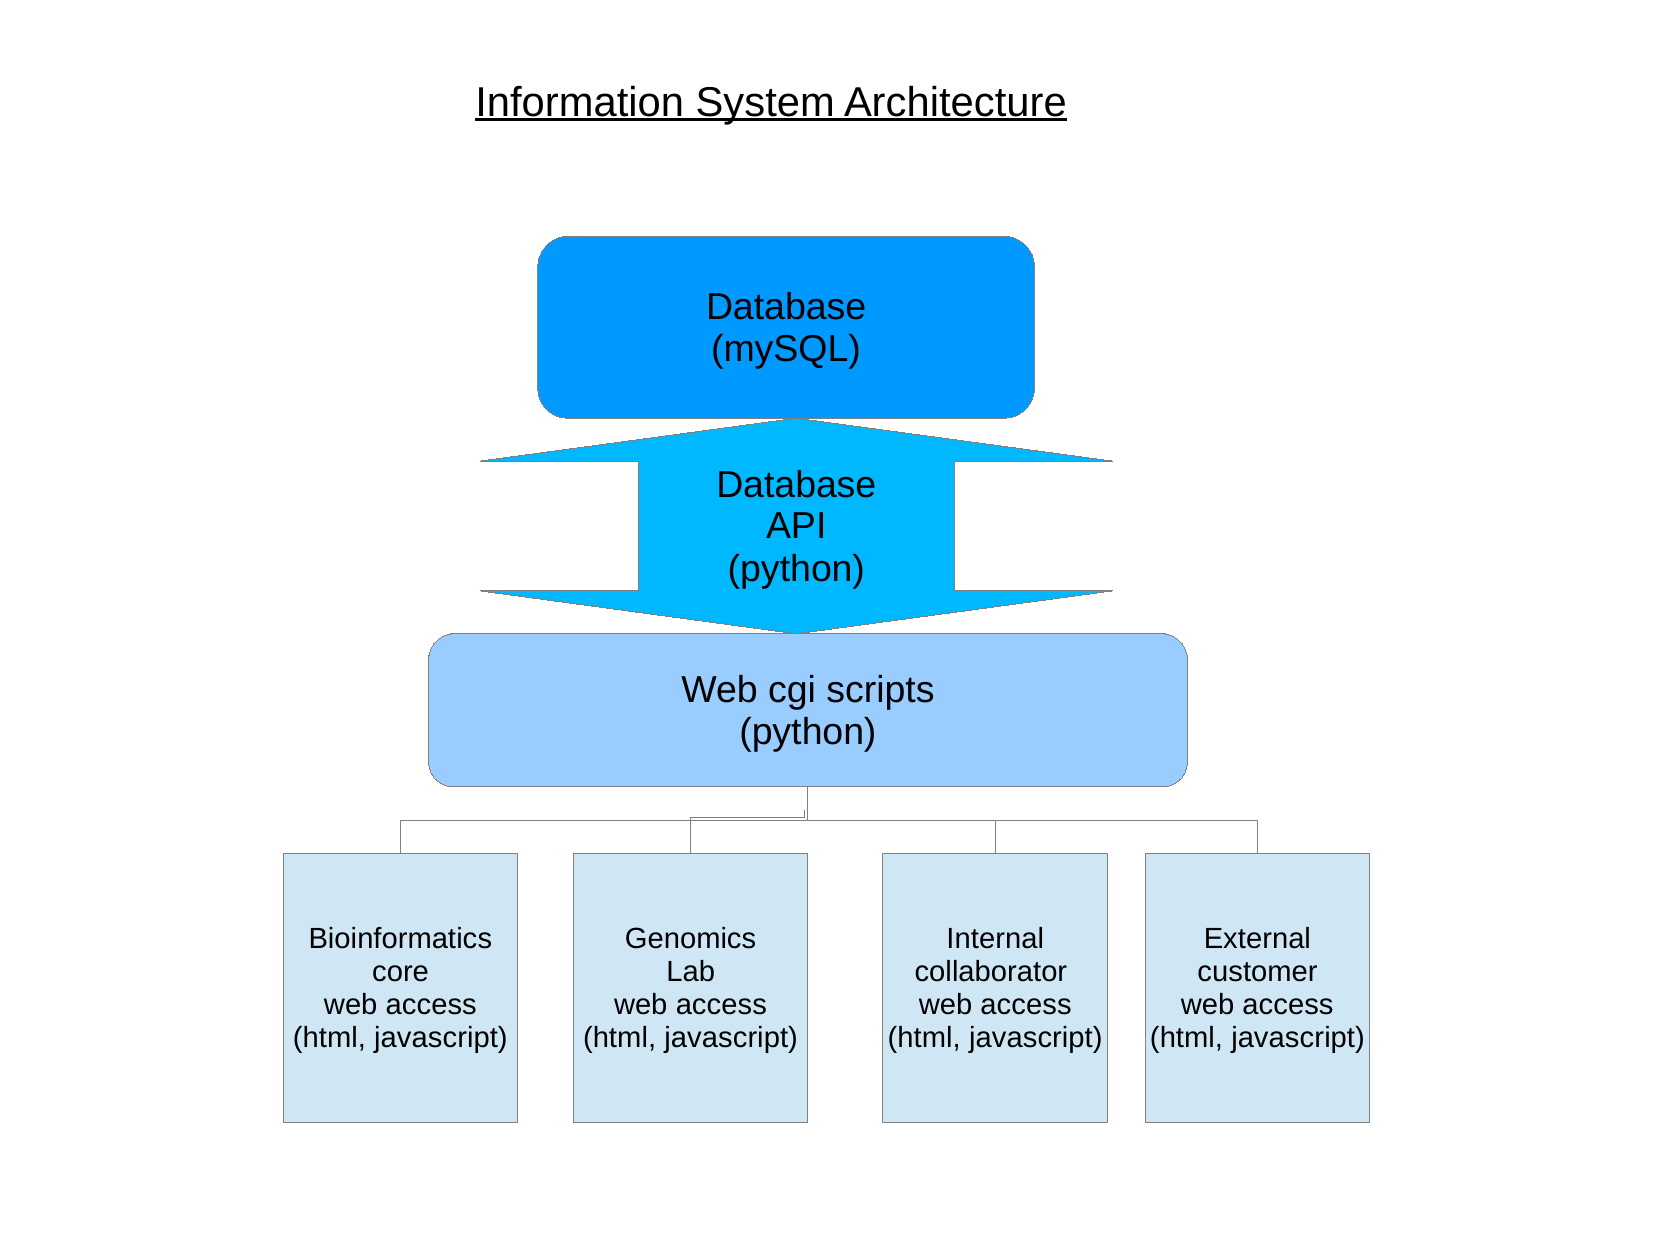

Information System Architecture
Database
(mySQL)
Database
API
(python)
Web cgi scripts
(python)
Bioinformatics
core
web access
(html, javascript)
Genomics
Lab
web access
(html, javascript)
Internal
collaborator
web access
(html, javascript)
External
customer
web access
(html, javascript)